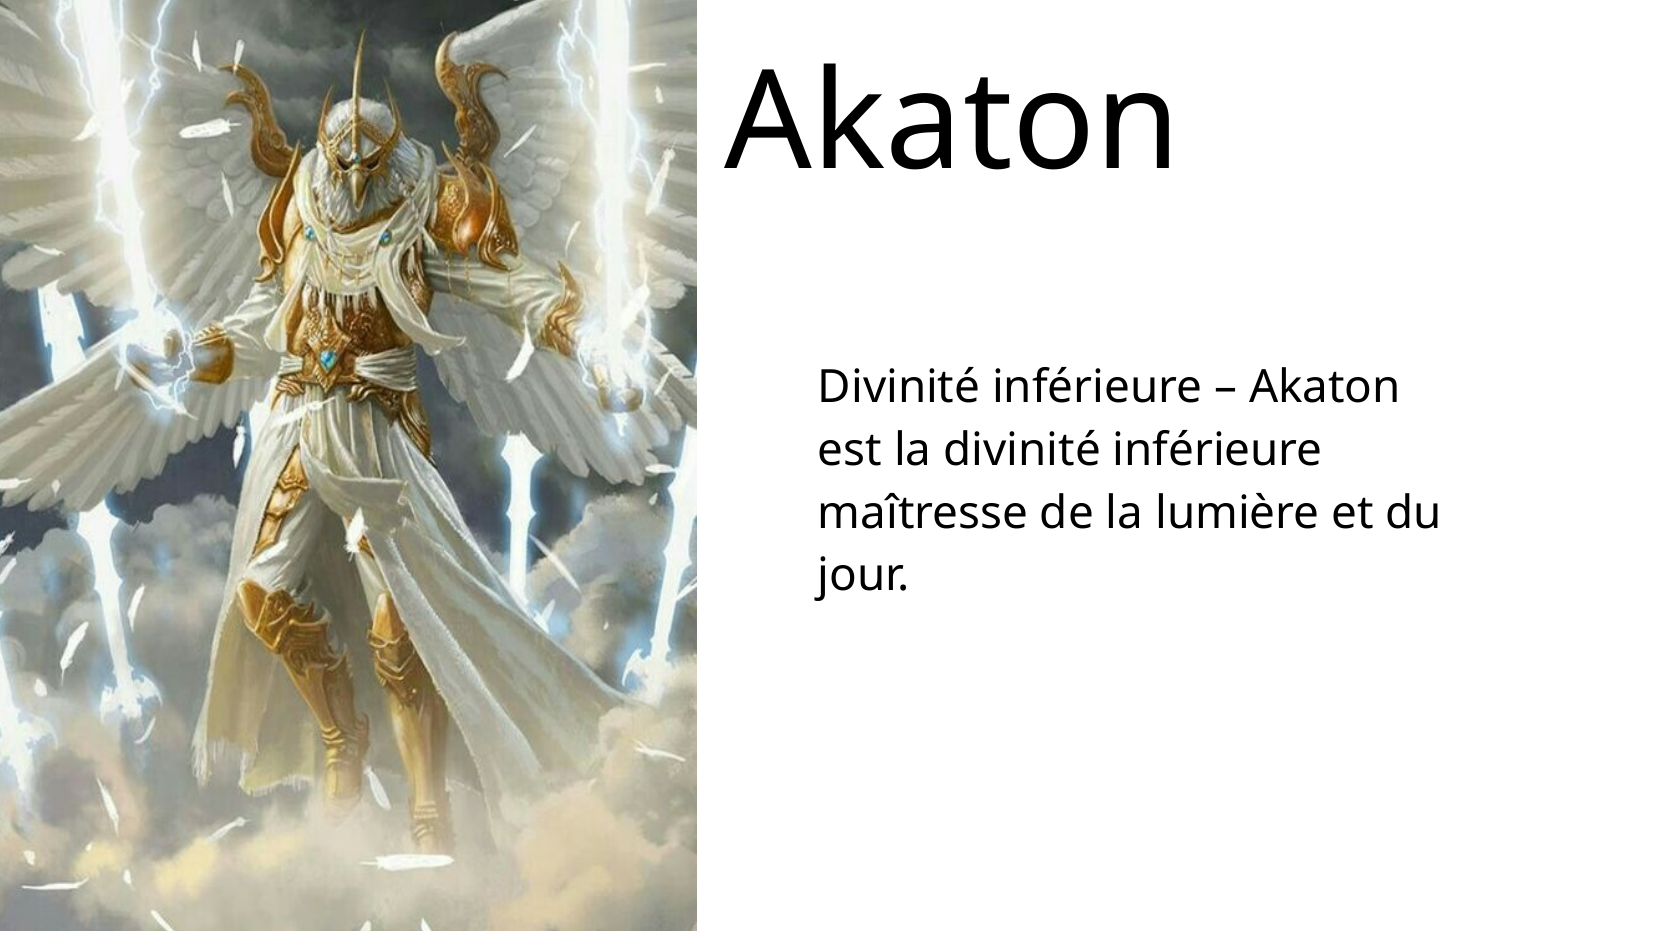

# Akaton
Divinité inférieure – Akaton est la divinité inférieure maîtresse de la lumière et du jour.